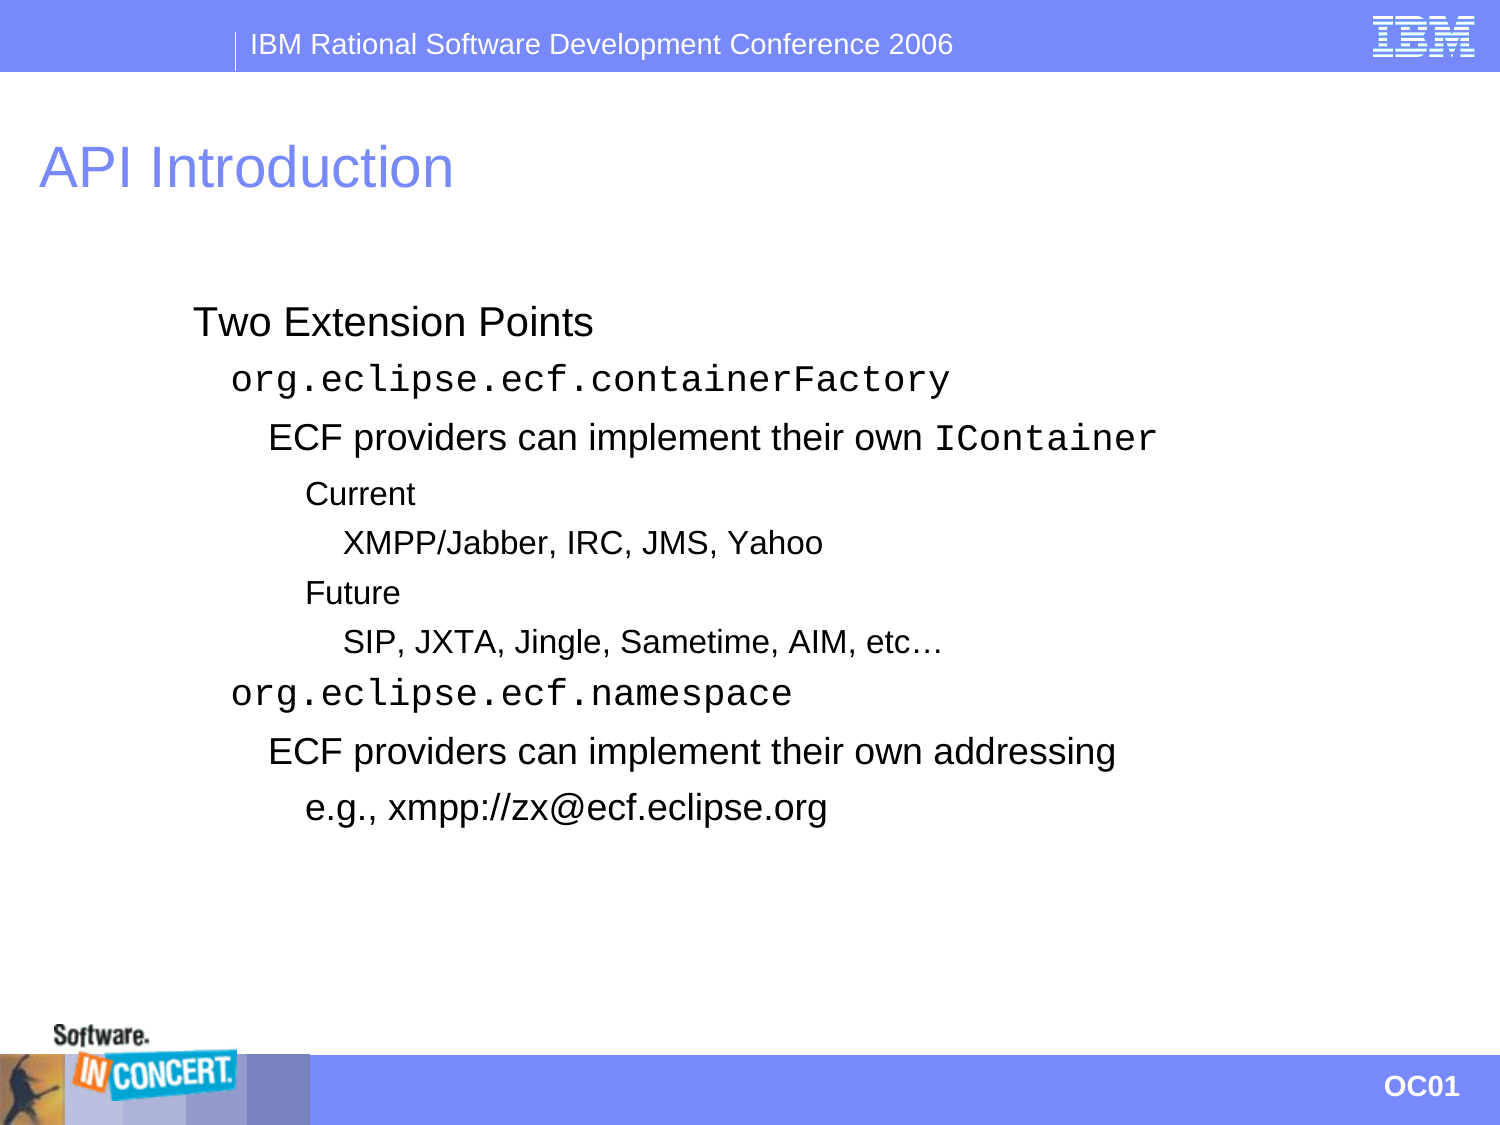

# API Introduction
Two Extension Points
org.eclipse.ecf.containerFactory
ECF providers can implement their own IContainer
Current
XMPP/Jabber, IRC, JMS, Yahoo
Future
SIP, JXTA, Jingle, Sametime, AIM, etc…
org.eclipse.ecf.namespace
ECF providers can implement their own addressing
e.g., xmpp://zx@ecf.eclipse.org